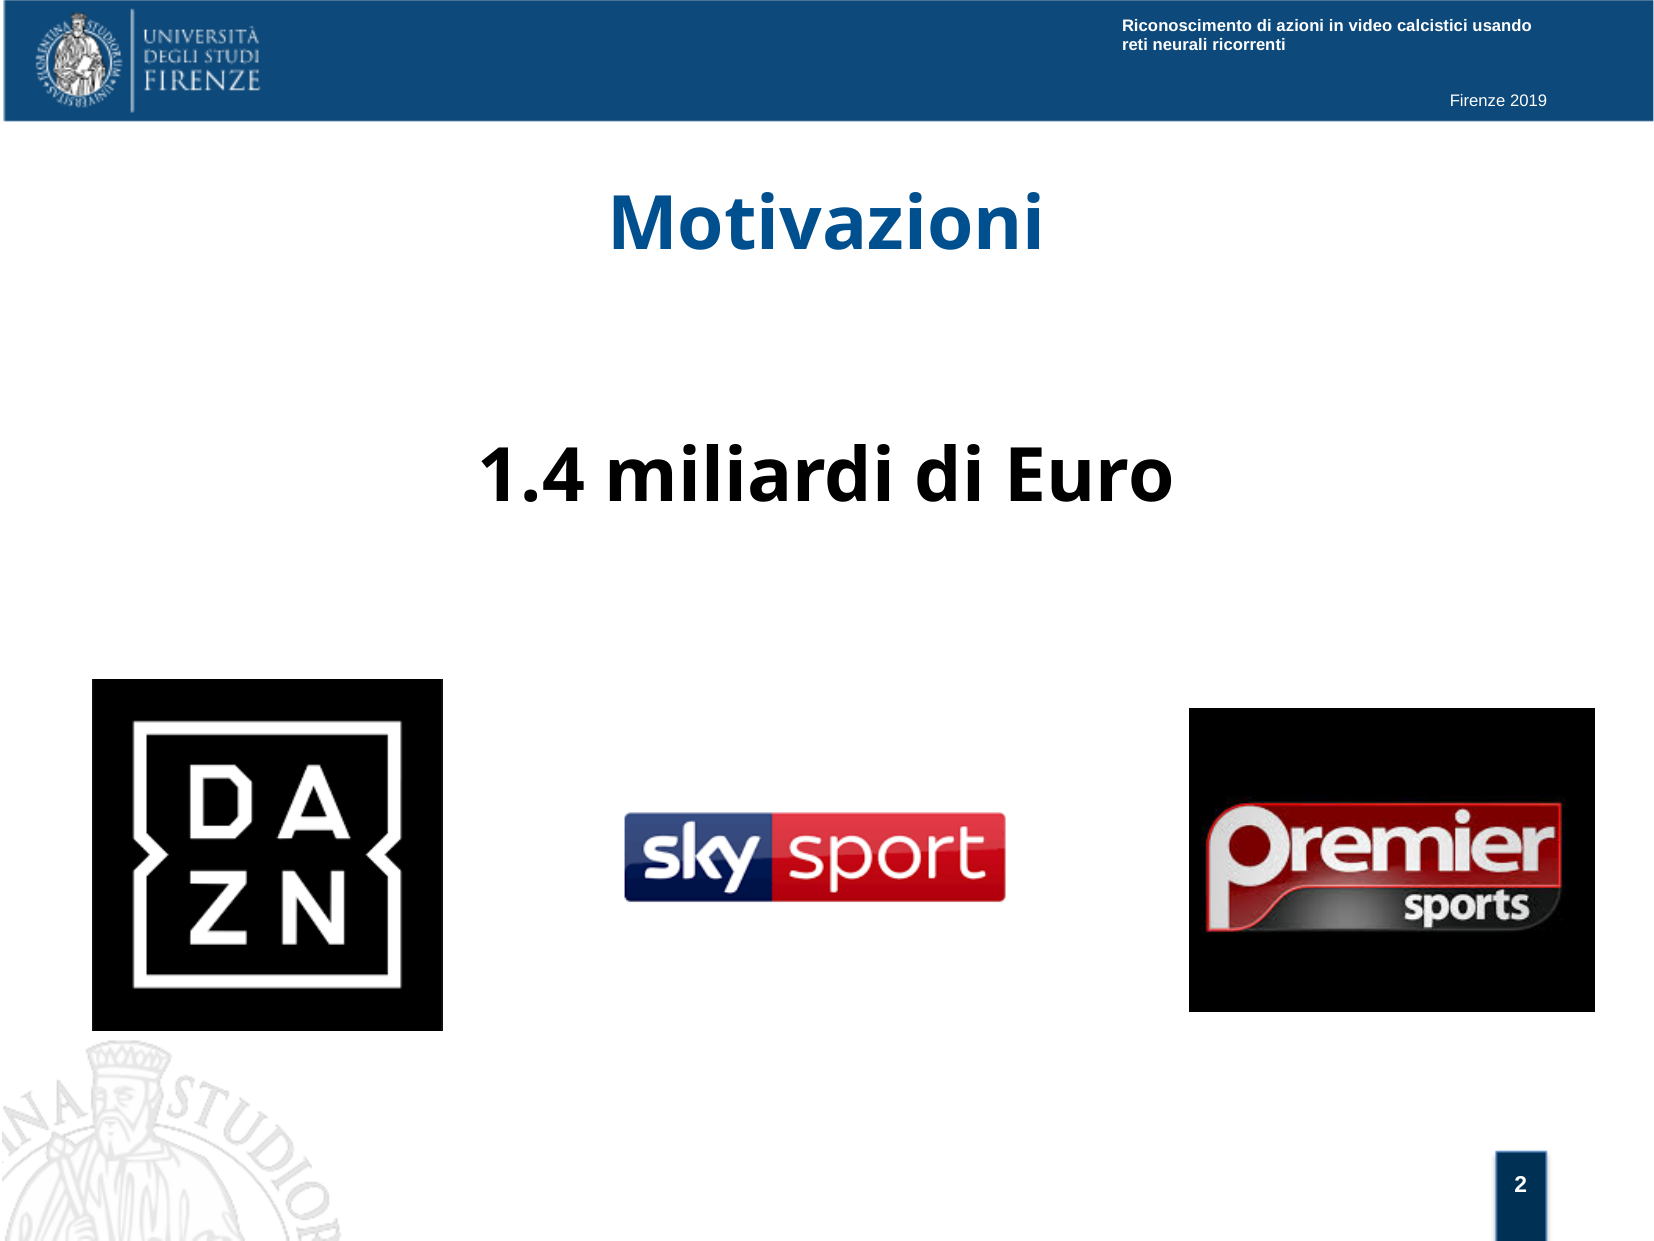

Riconoscimento di azioni in video calcistici usando reti neurali ricorrenti
Firenze 2019
Motivazioni
1.4 miliardi di Euro
2